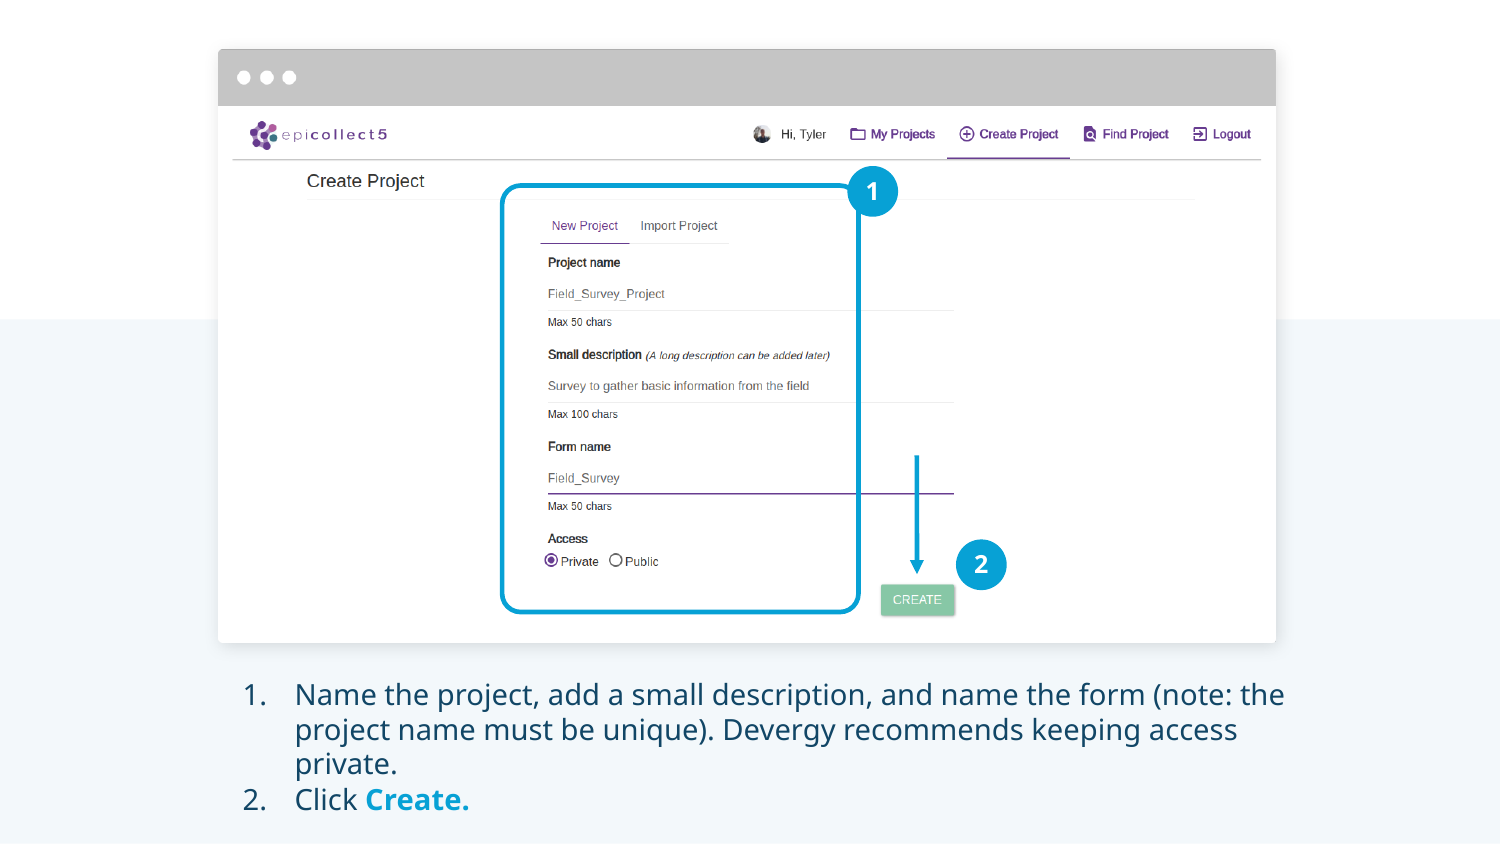

1
2
Name the project, add a small description, and name the form (note: the project name must be unique). Devergy recommends keeping access private.
Click Create.